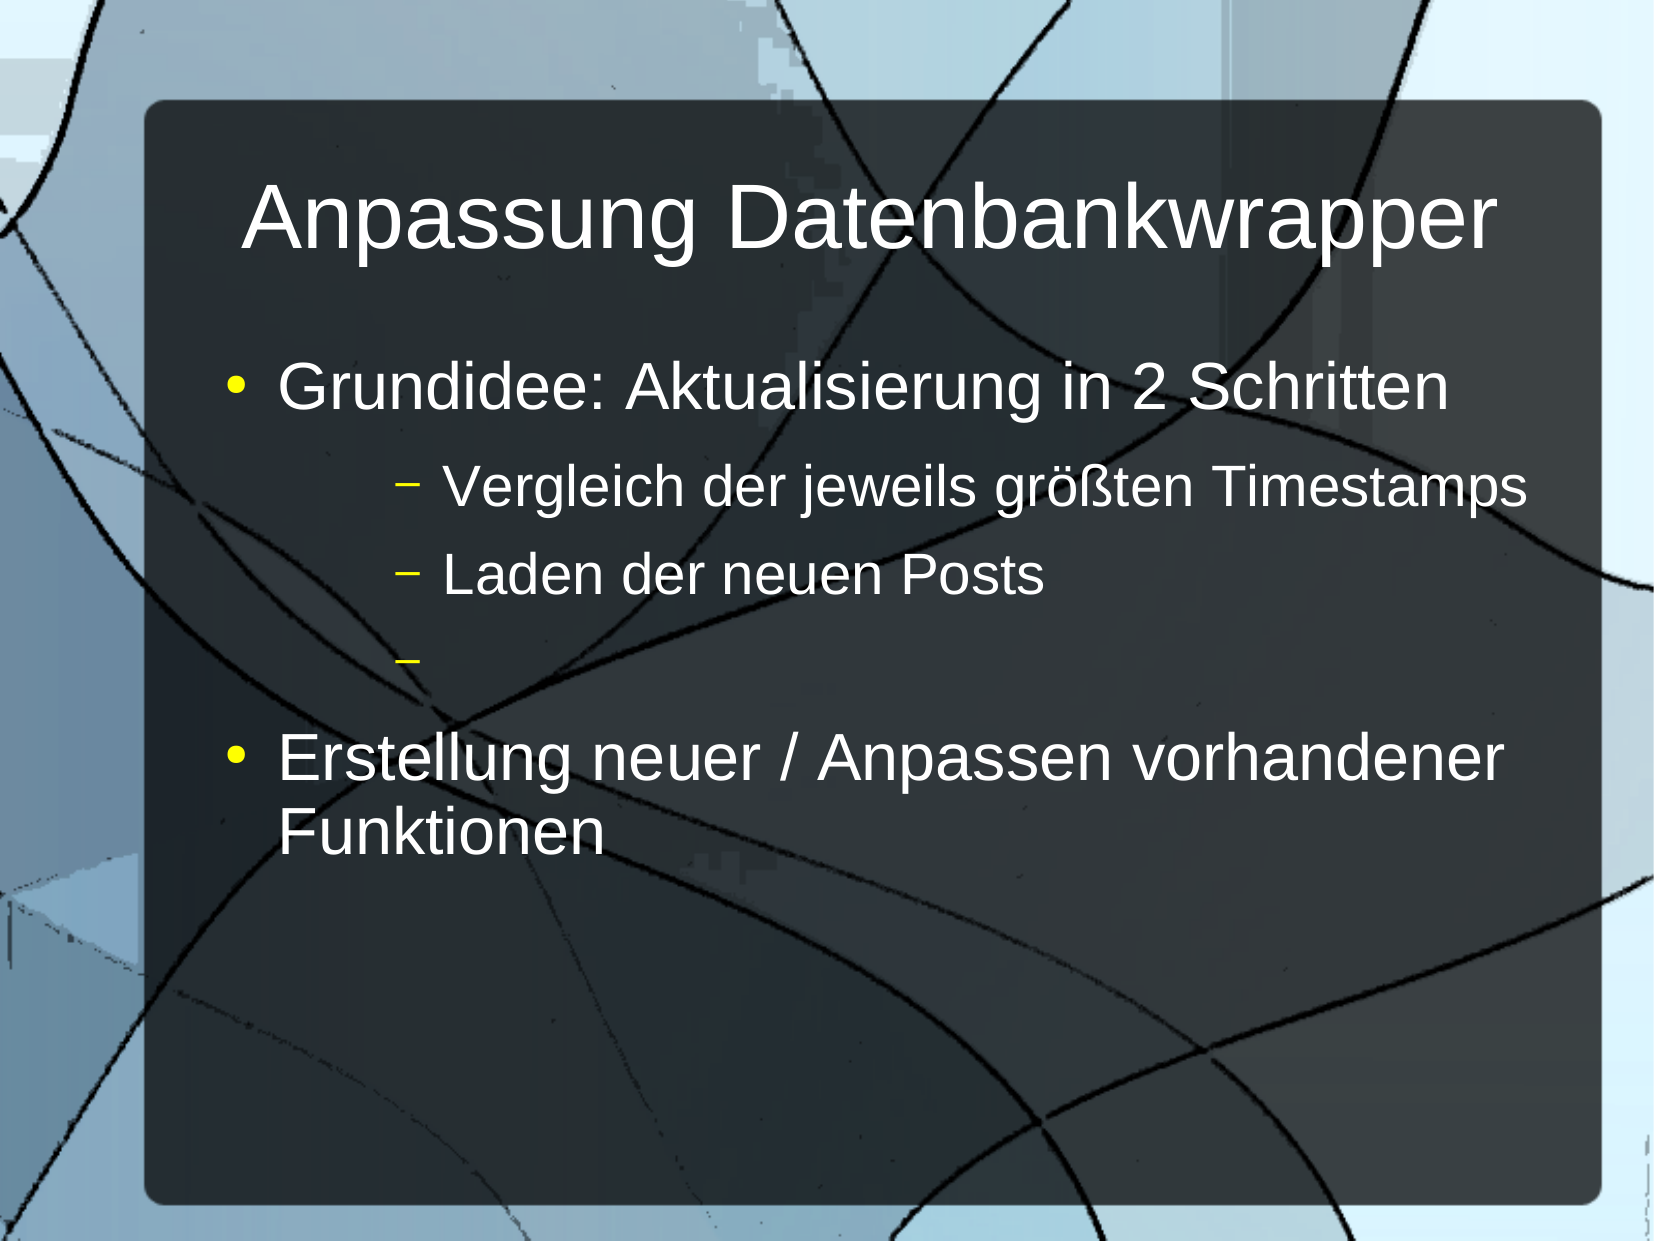

# Anpassung Datenbankwrapper
Grundidee: Aktualisierung in 2 Schritten
Vergleich der jeweils größten Timestamps
Laden der neuen Posts
Erstellung neuer / Anpassen vorhandener Funktionen